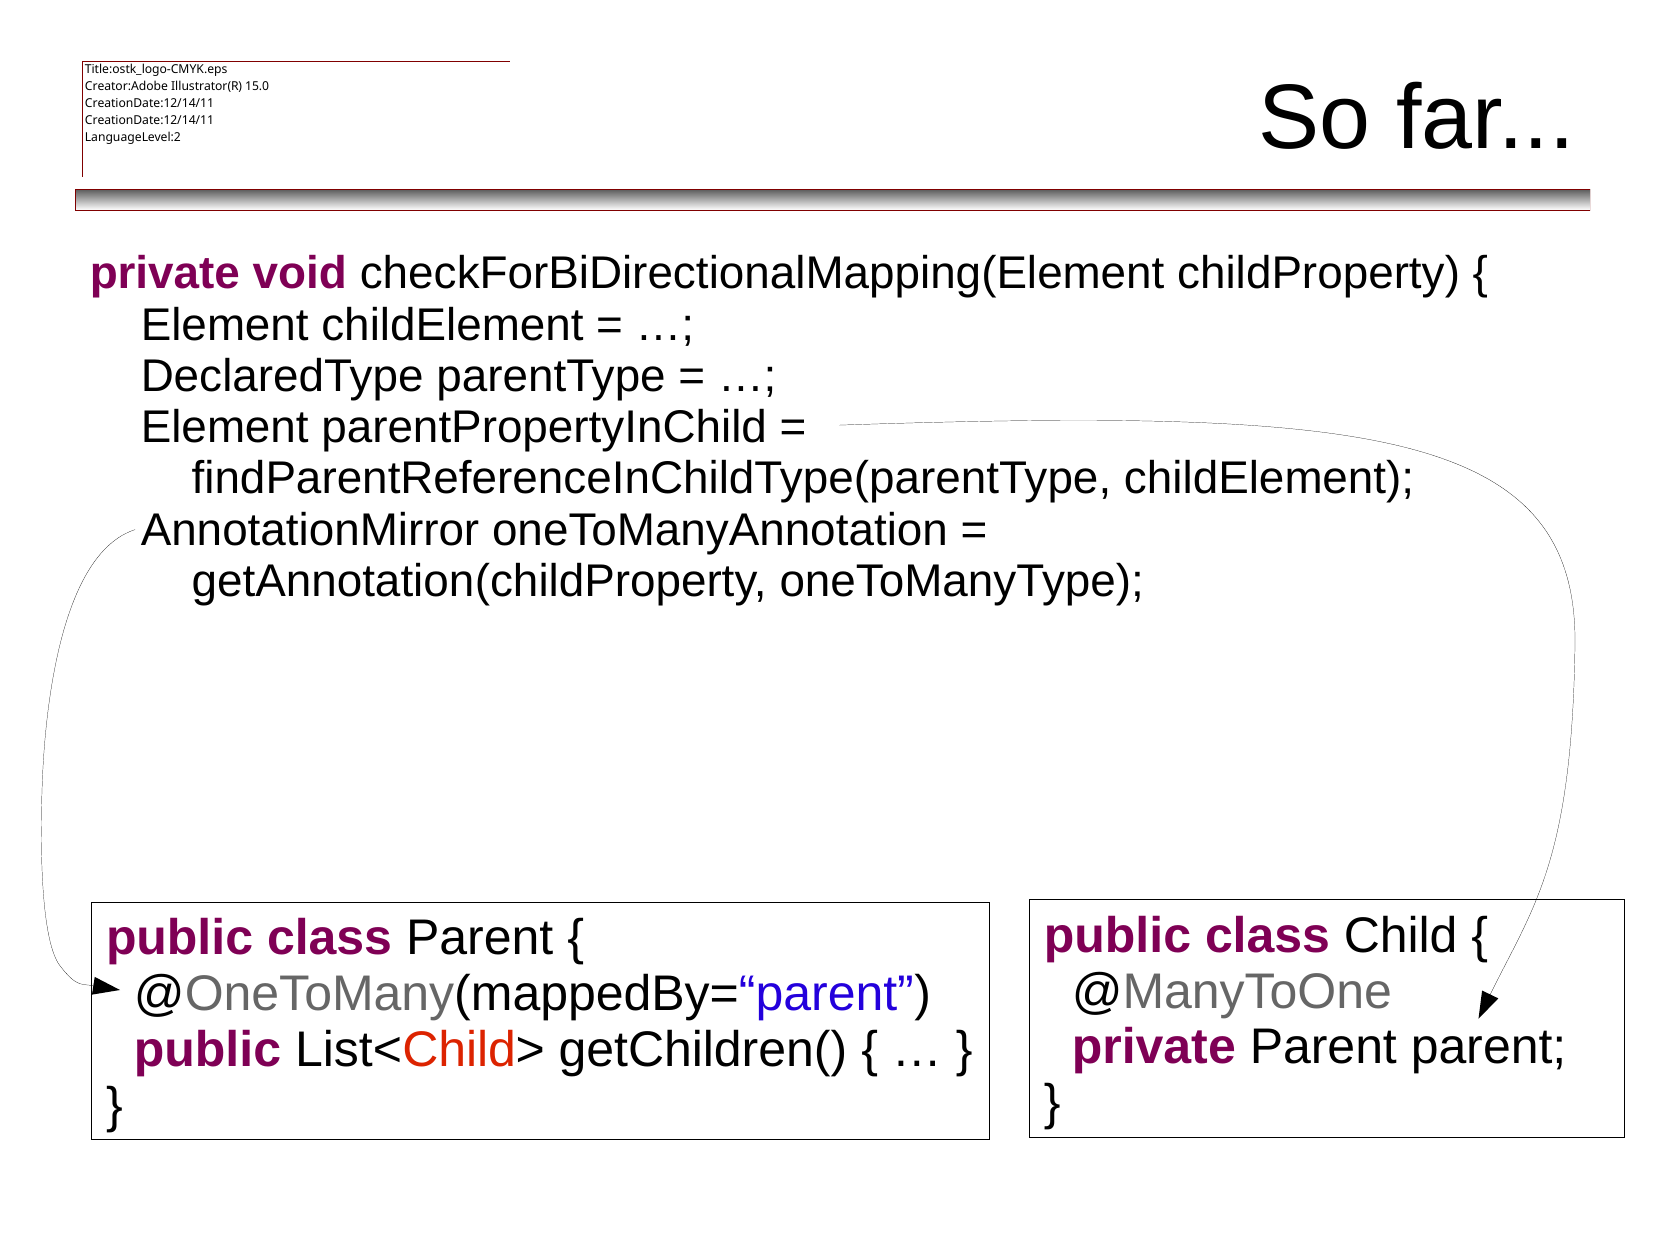

# So far...
private void checkForBiDirectionalMapping(Element childProperty) {
 Element childElement = …;
 DeclaredType parentType = …;
 Element parentPropertyInChild =
 findParentReferenceInChildType(parentType, childElement);
 AnnotationMirror oneToManyAnnotation =
 getAnnotation(childProperty, oneToManyType);
public class Child {
 @ManyToOne
 private Parent parent;
}
public class Parent {
 @OneToMany(mappedBy=“parent”)
 public List<Child> getChildren() { … }
}